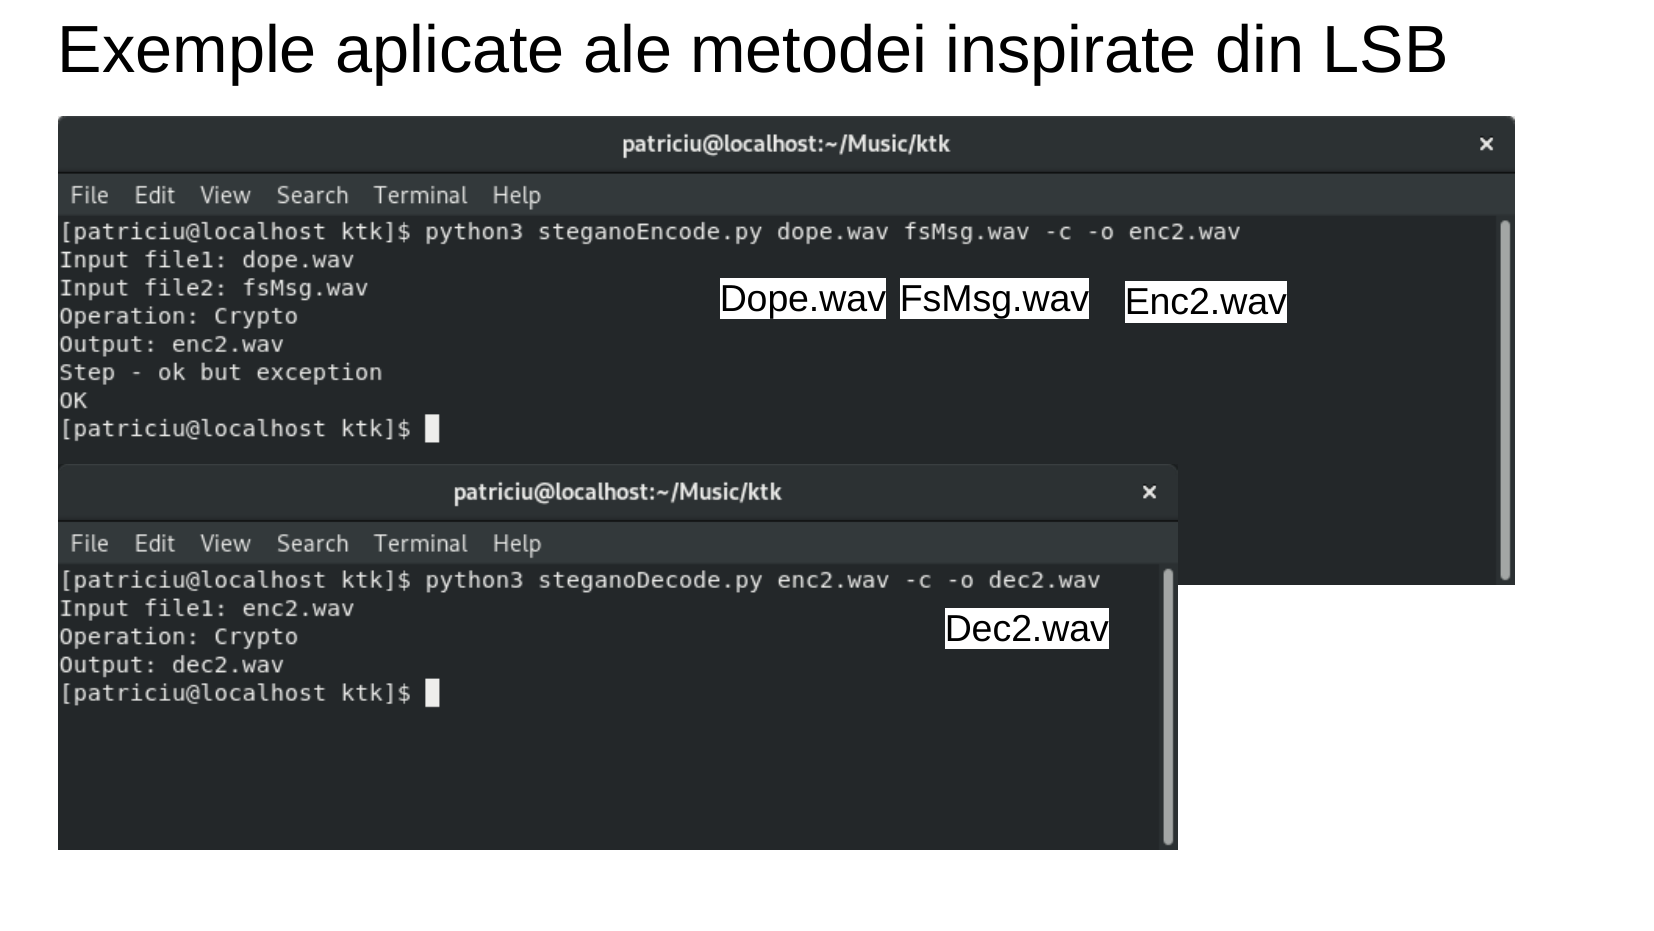

# Exemple aplicate ale metodei inspirate din LSB
Dope.wav
FsMsg.wav
Enc2.wav
Dec2.wav